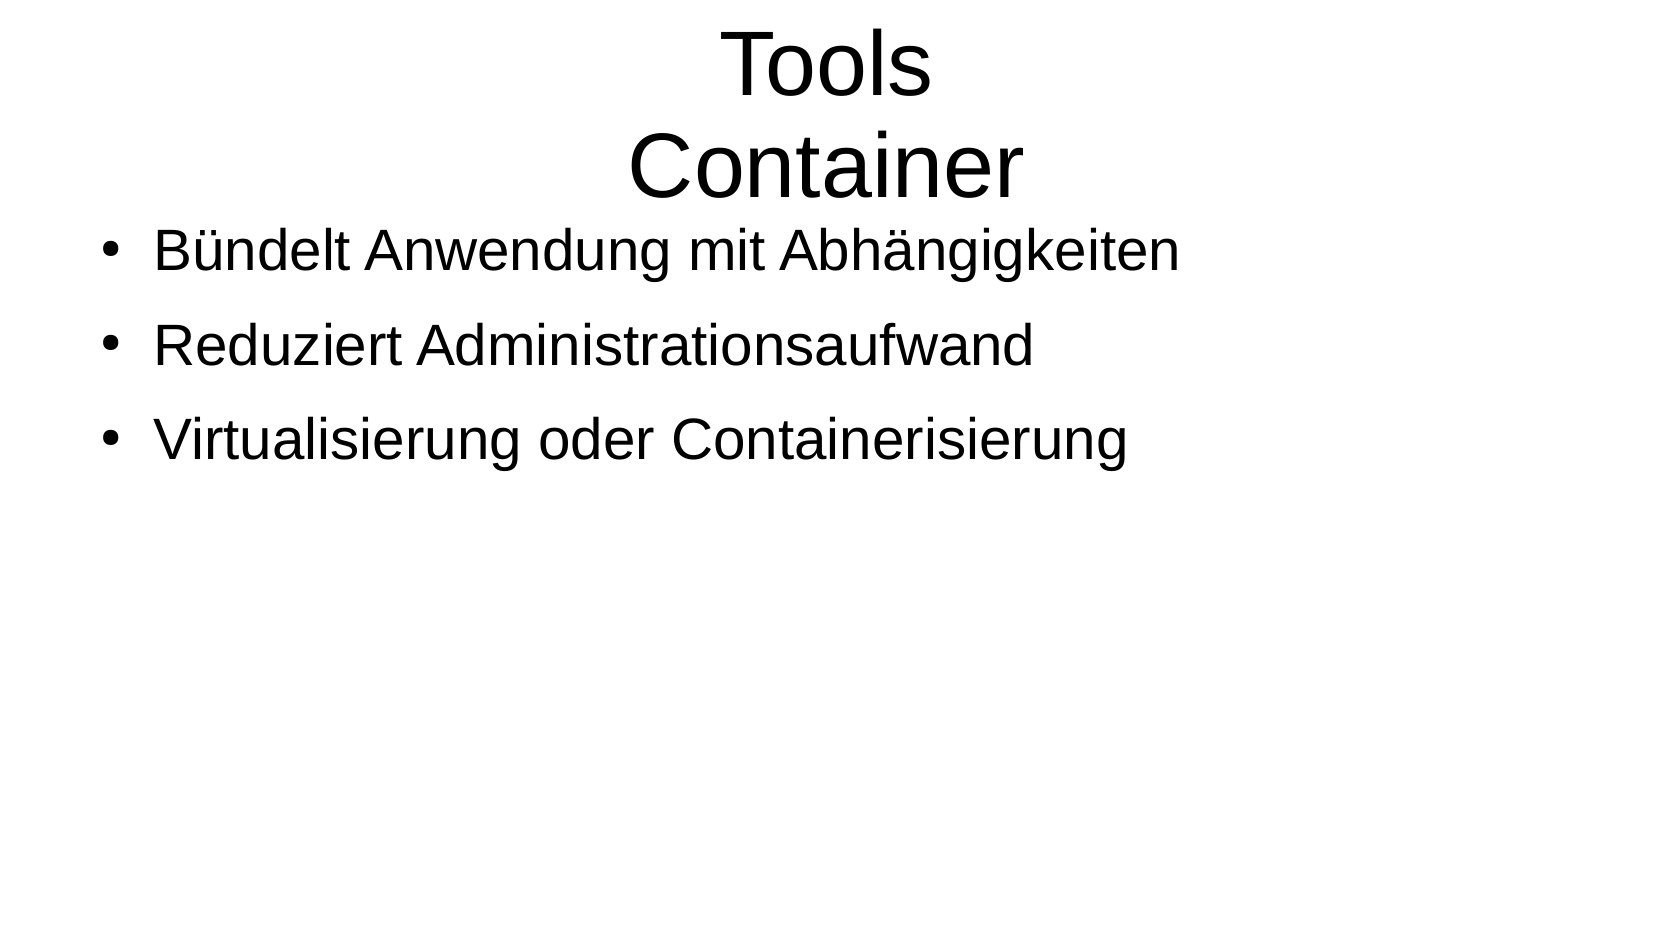

# Tools Container
Bündelt Anwendung mit Abhängigkeiten
Reduziert Administrationsaufwand
Virtualisierung oder Containerisierung